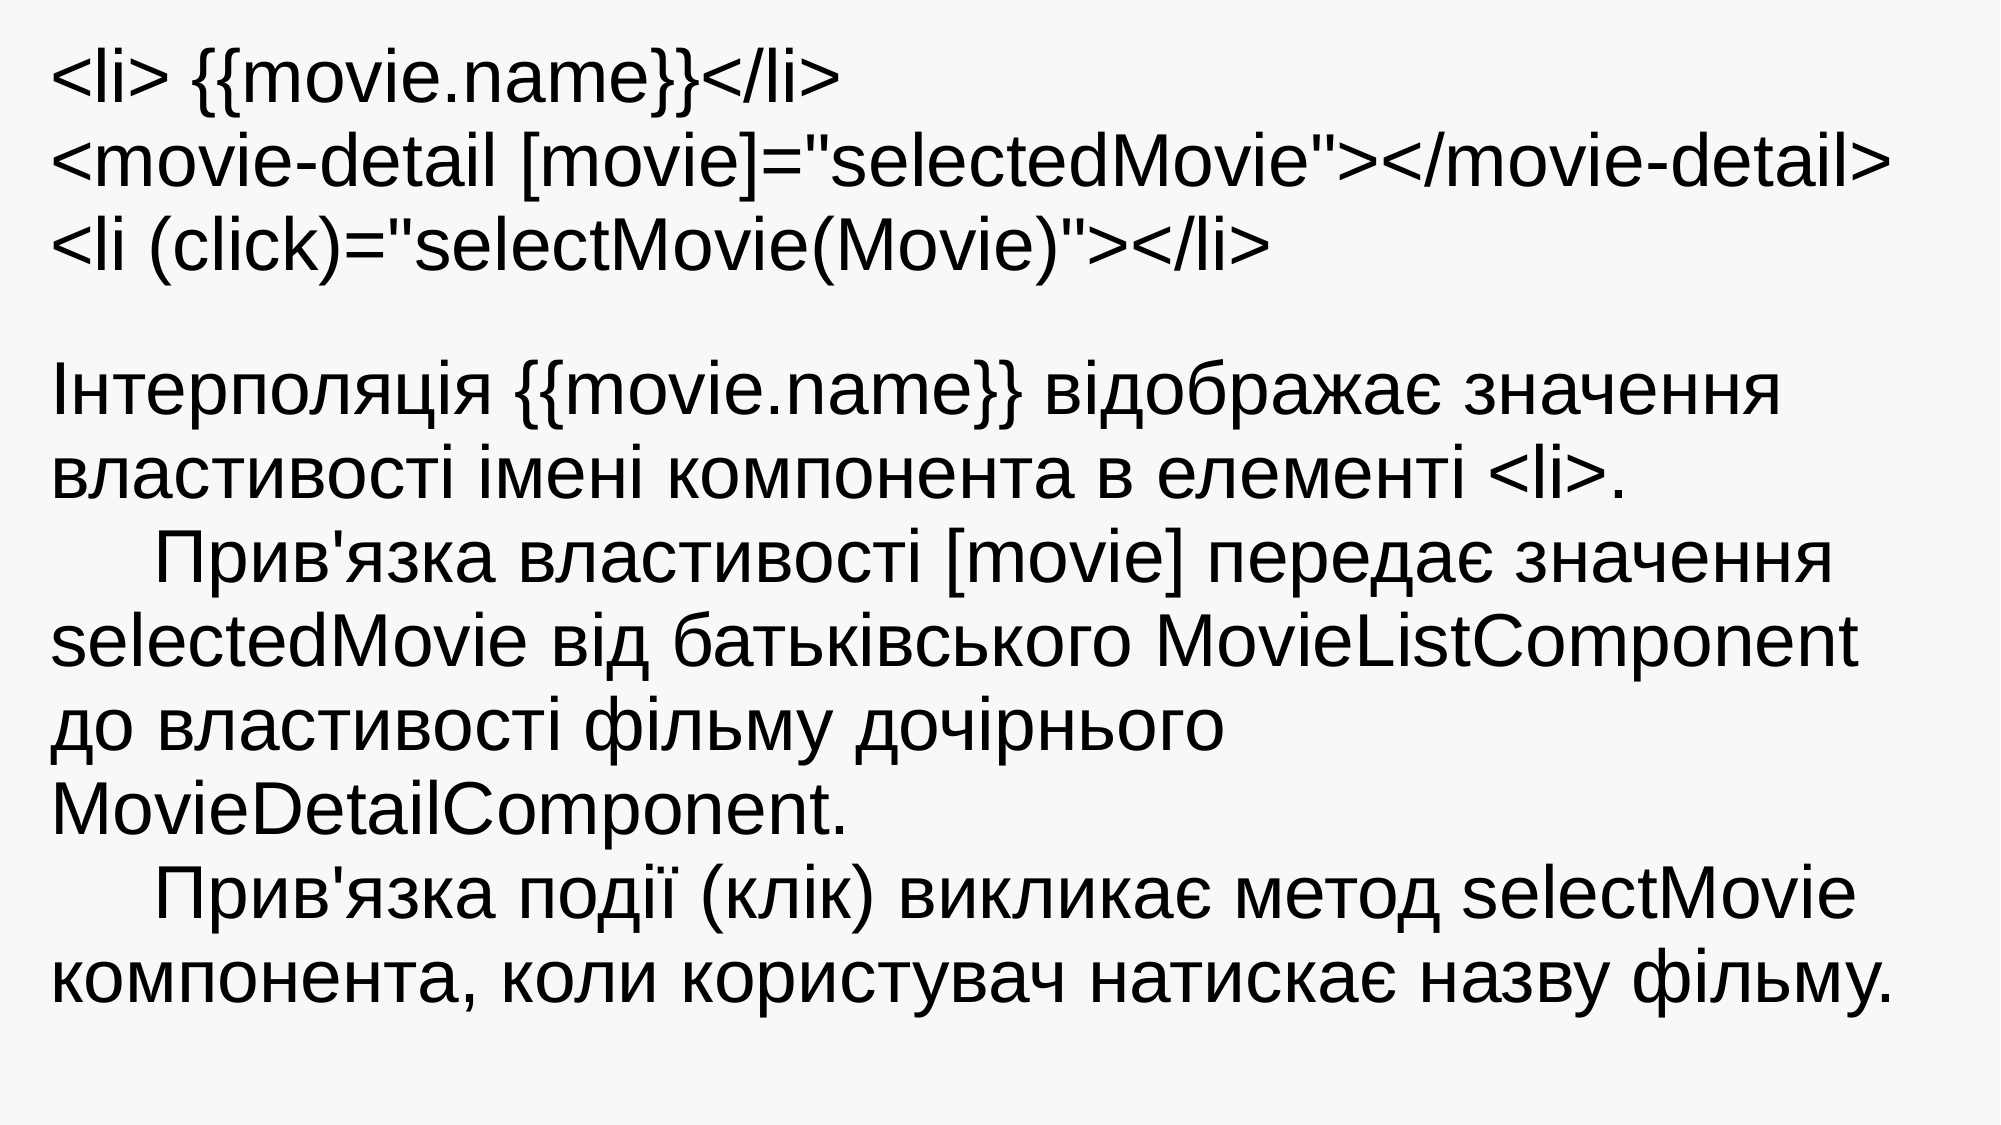

<li> {{movie.name}}</li>
<movie-detail [movie]="selectedMovie"></movie-detail>
<li (click)="selectMovie(Movie)"></li>
Інтерполяція {{movie.name}} відображає значення властивості імені компонента в елементі <li>.
 Прив'язка властивості [movie] передає значення selectedMovie від батьківського MovieListComponent до властивості фільму дочірнього MovieDetailComponent.
 Прив'язка події (клік) викликає метод selectMovie компонента, коли користувач натискає назву фільму.